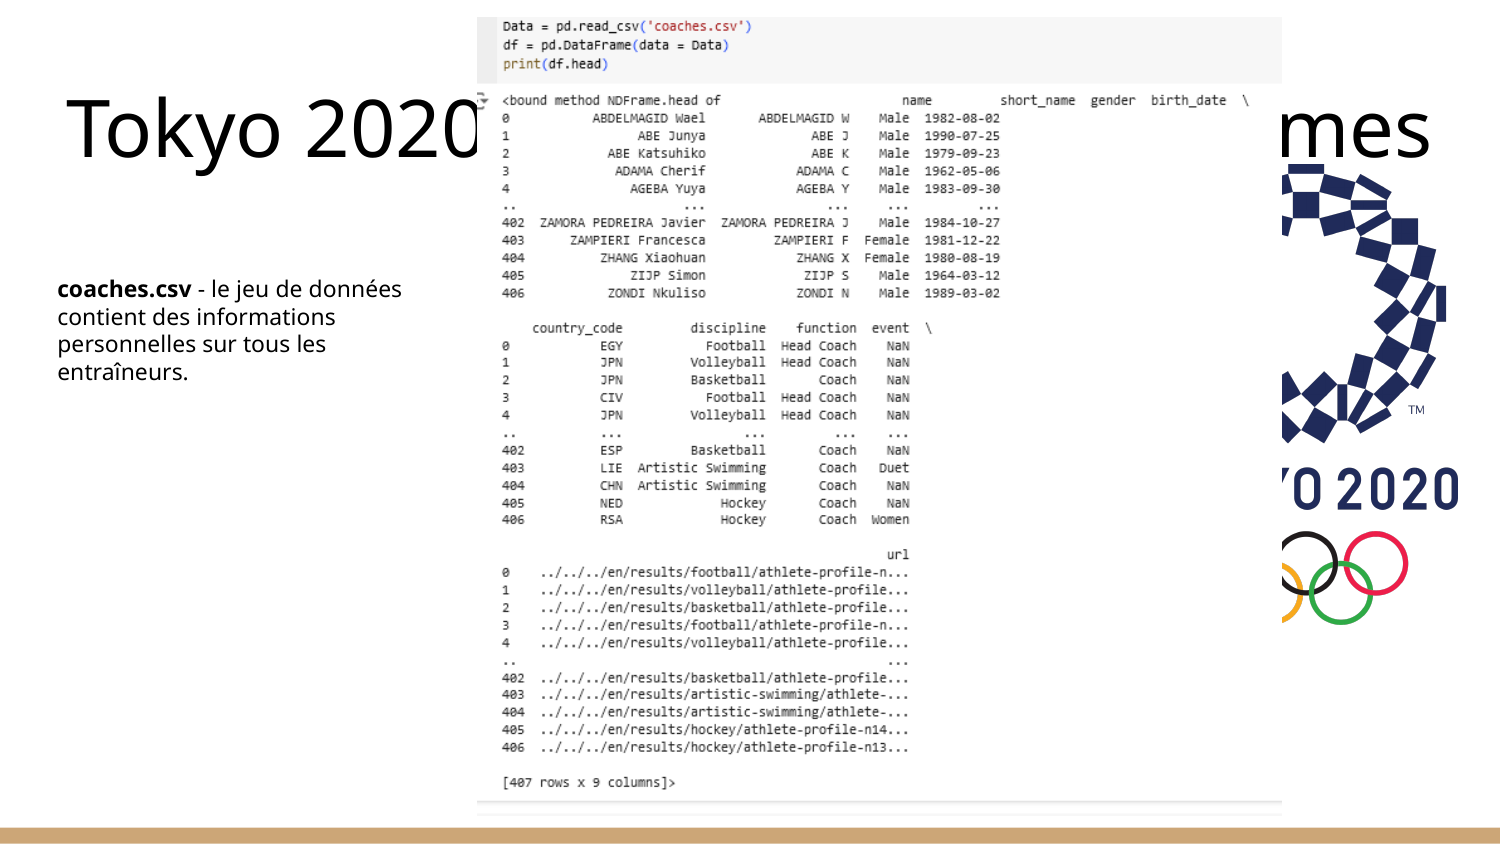

# Tokyo 2020 Olympic Summer Games
coaches.csv - le jeu de données contient des informations personnelles sur tous les entraîneurs.